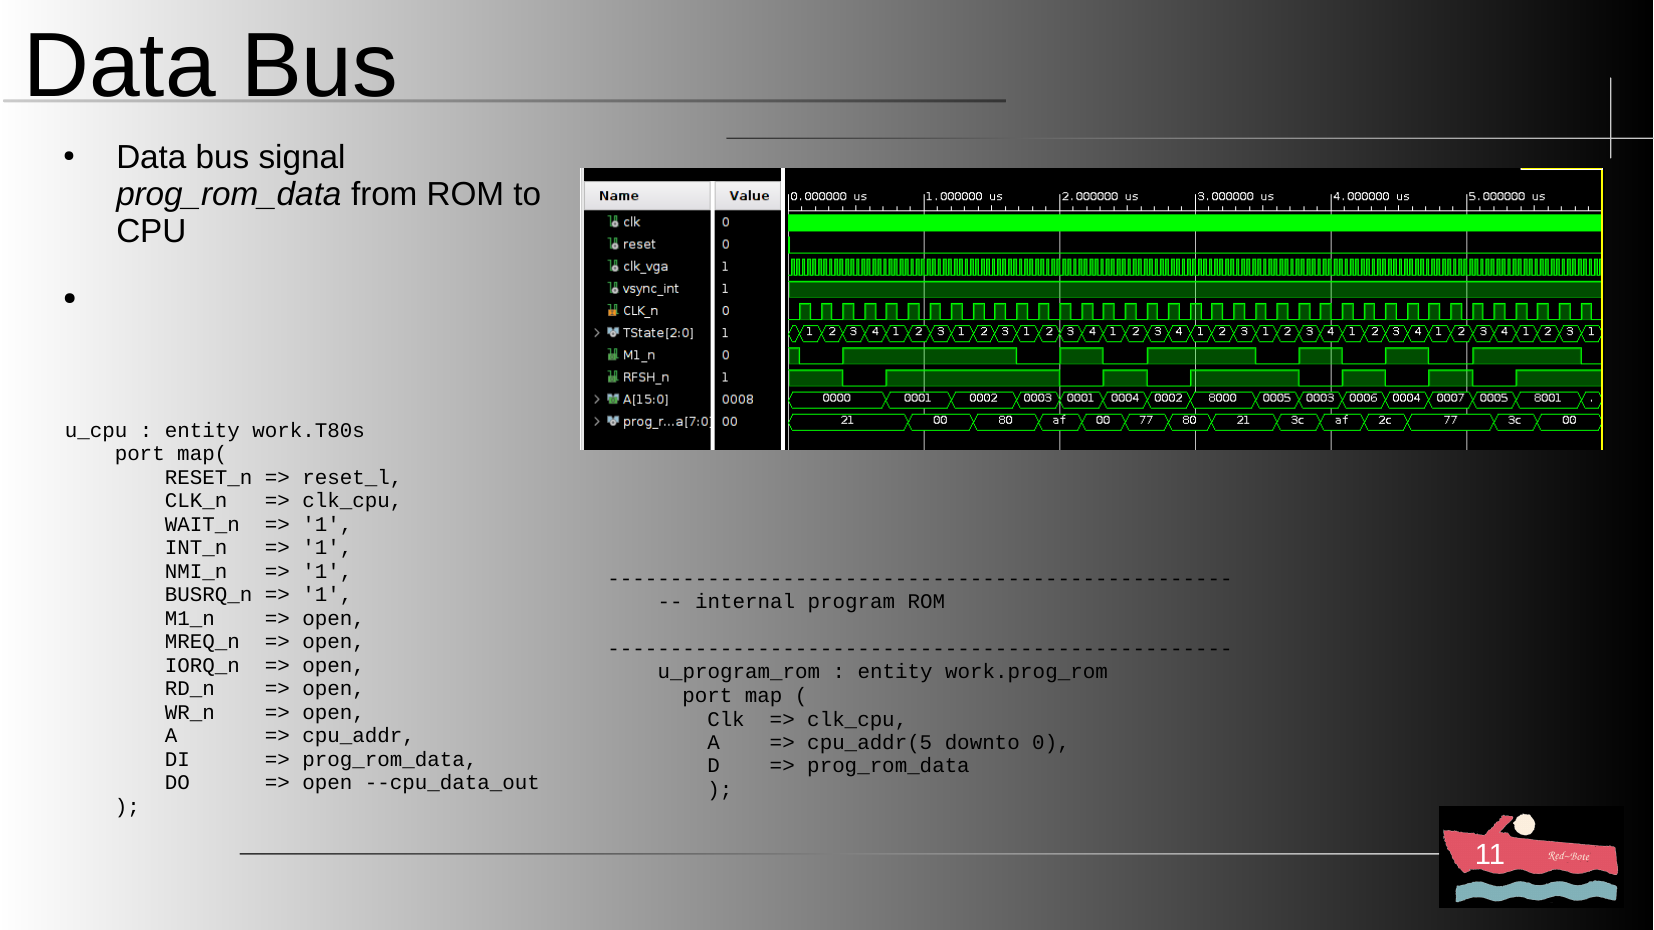

# Data Bus
Data bus signal prog_rom_data from ROM to CPU
 u_cpu : entity work.T80s
 port map(
 RESET_n => reset_l,
 CLK_n => clk_cpu,
 WAIT_n => '1',
 INT_n => '1',
 NMI_n => '1',
 BUSRQ_n => '1',
 M1_n => open,
 MREQ_n => open,
 IORQ_n => open,
 RD_n => open,
 WR_n => open,
 A => cpu_addr,
 DI => prog_rom_data,
 DO => open --cpu_data_out
 );
 --------------------------------------------------
 -- internal program ROM
 --------------------------------------------------
 u_program_rom : entity work.prog_rom
 port map (
 Clk => clk_cpu,
 A => cpu_addr(5 downto 0),
 D => prog_rom_data
 );
11